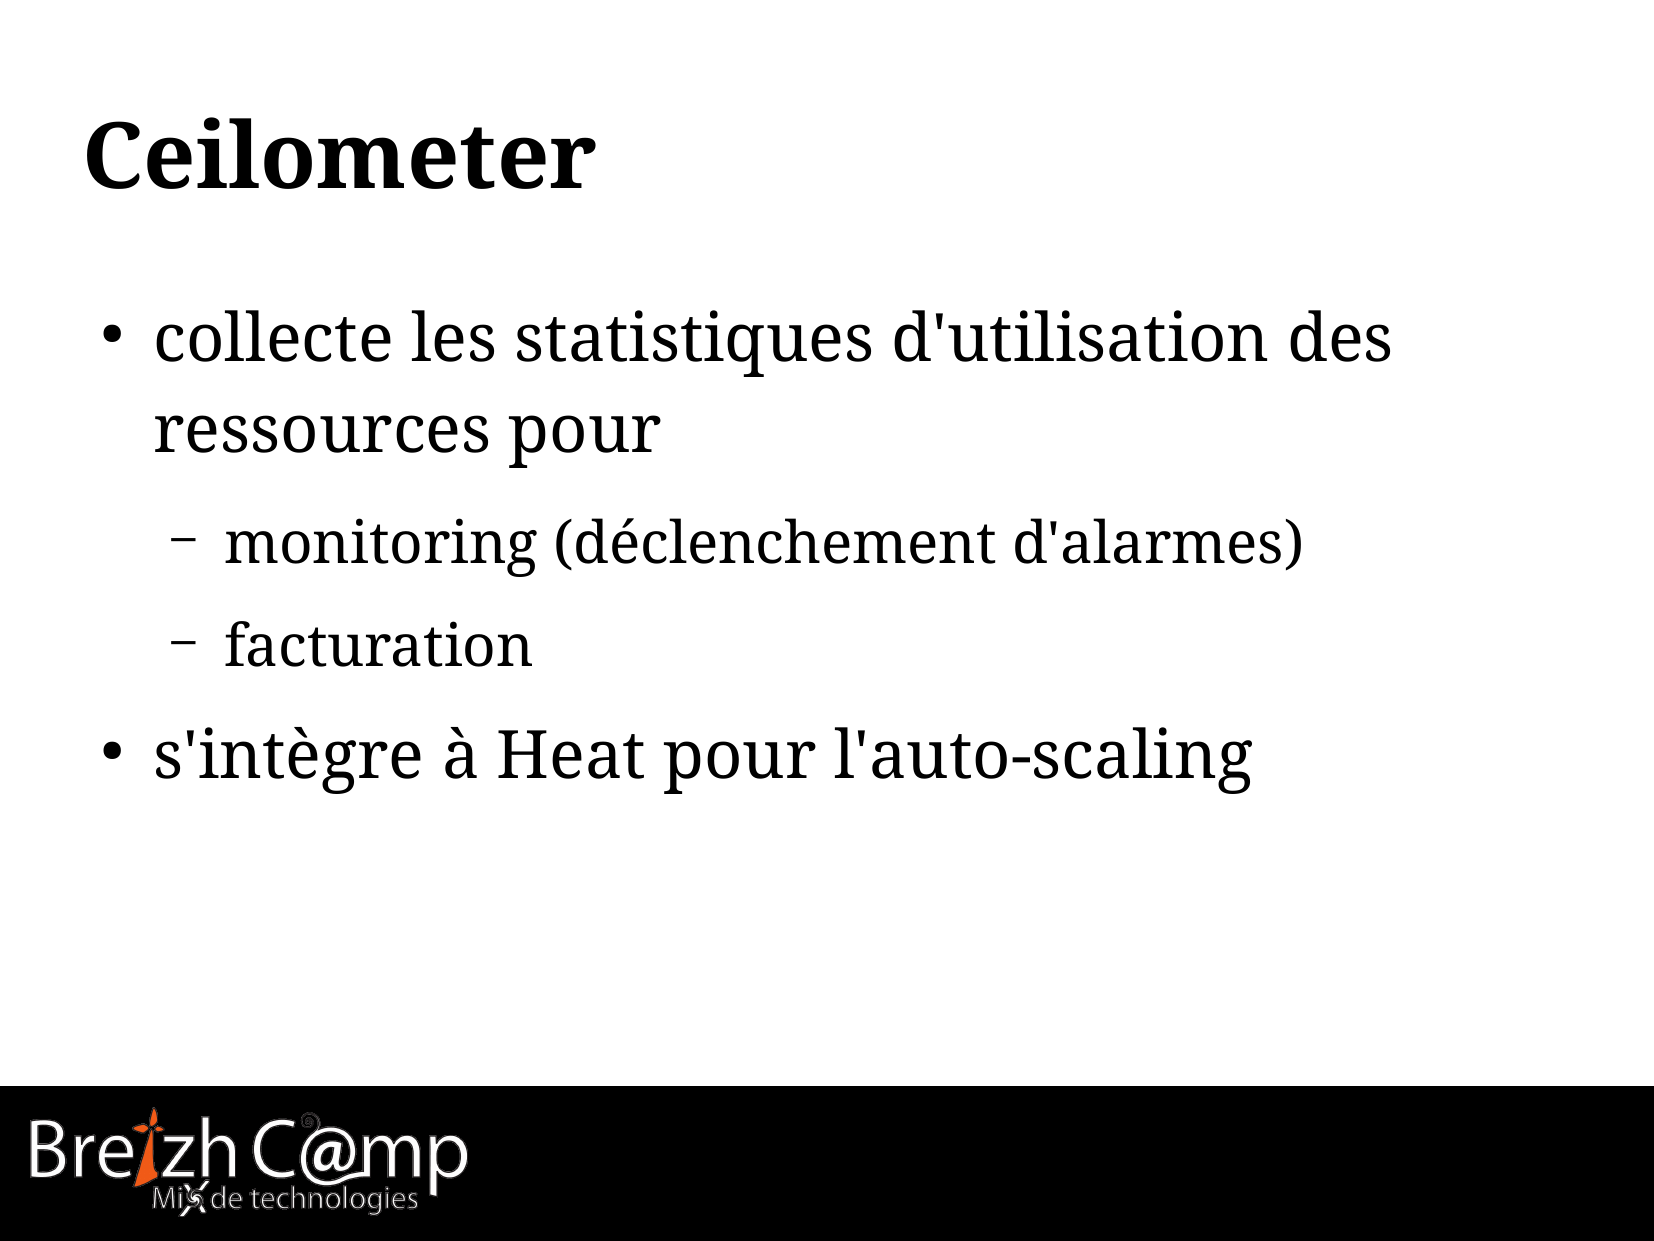

# Ceilometer
collecte les statistiques d'utilisation des ressources pour
monitoring (déclenchement d'alarmes)
facturation
s'intègre à Heat pour l'auto-scaling
45